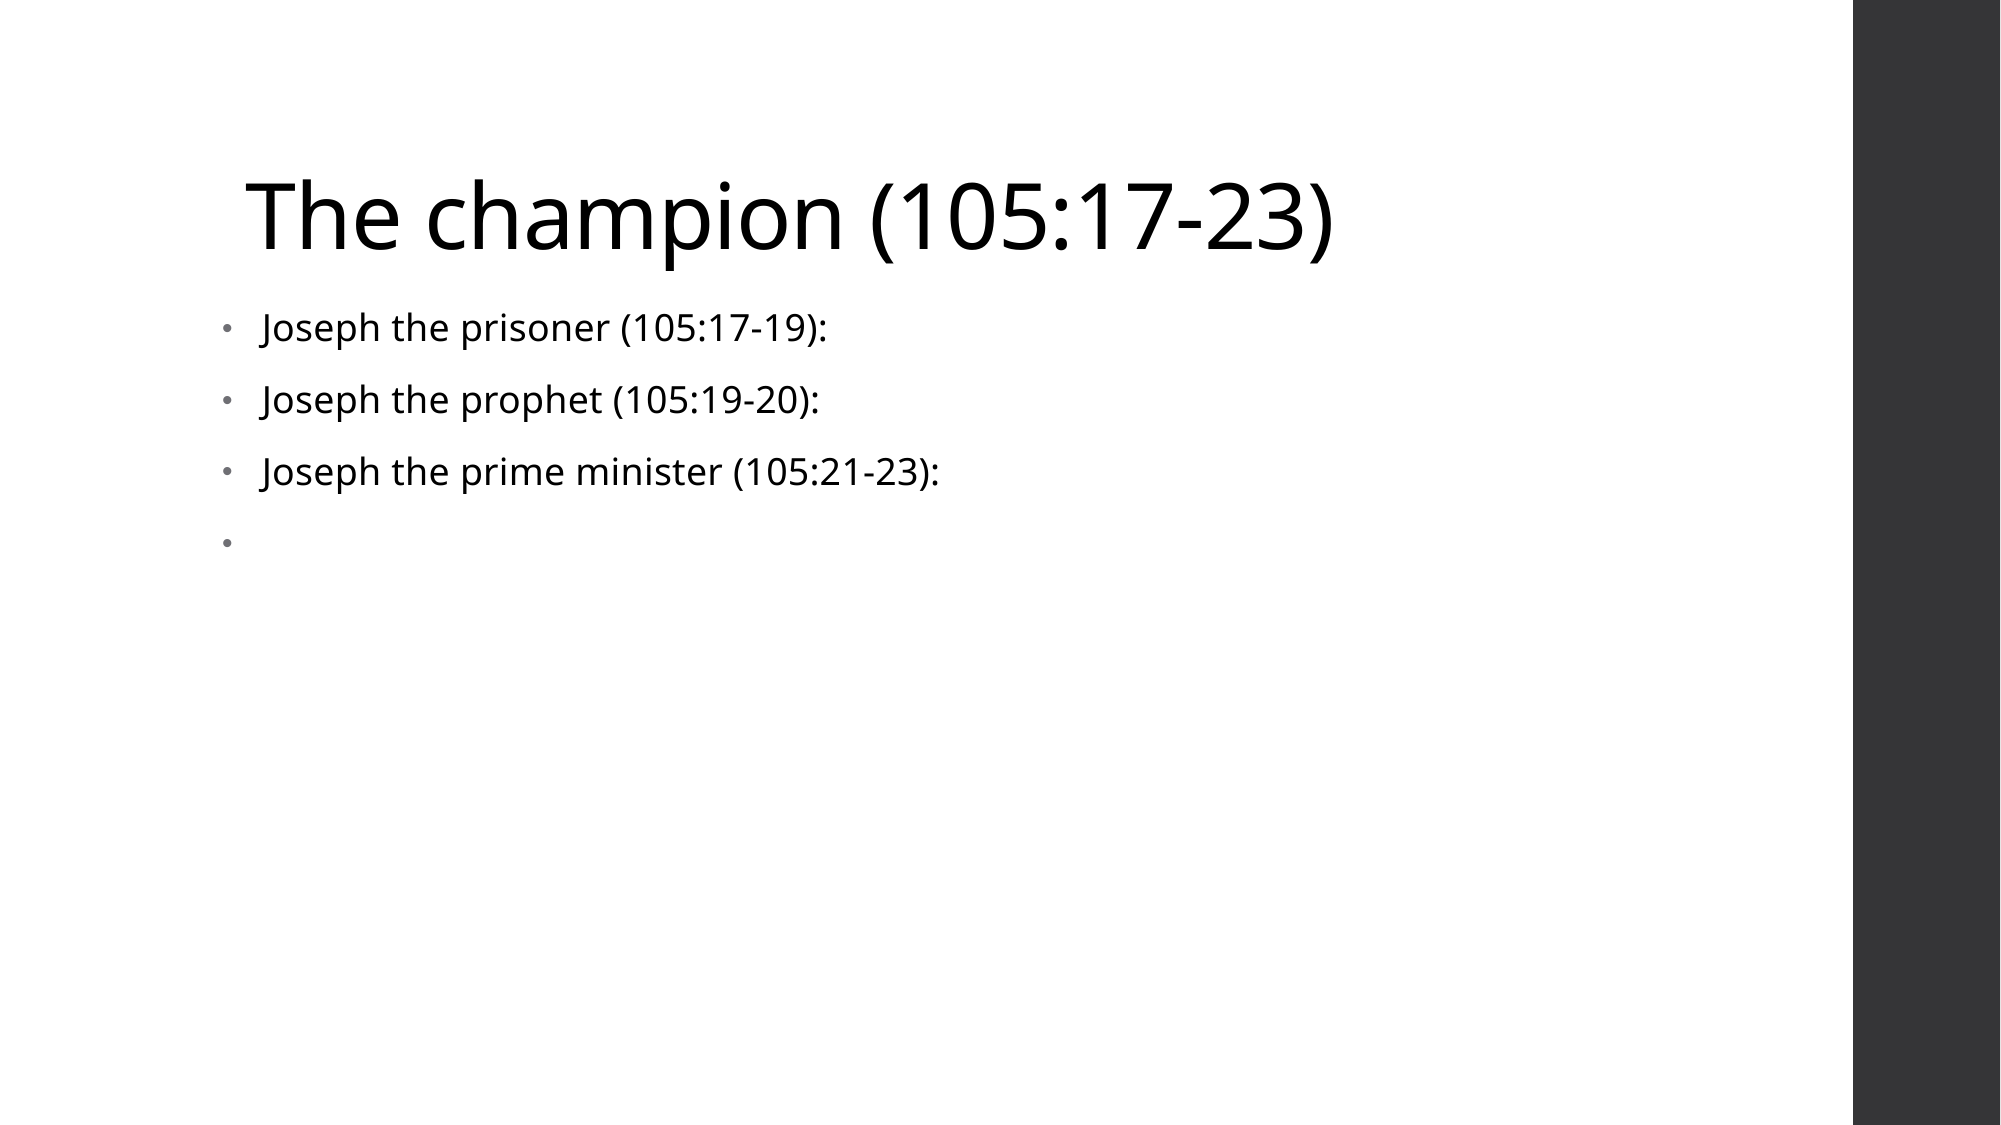

# The champion (105:17-23)
 Joseph the prisoner (105:17-19):
 Joseph the prophet (105:19-20):
 Joseph the prime minister (105:21-23):